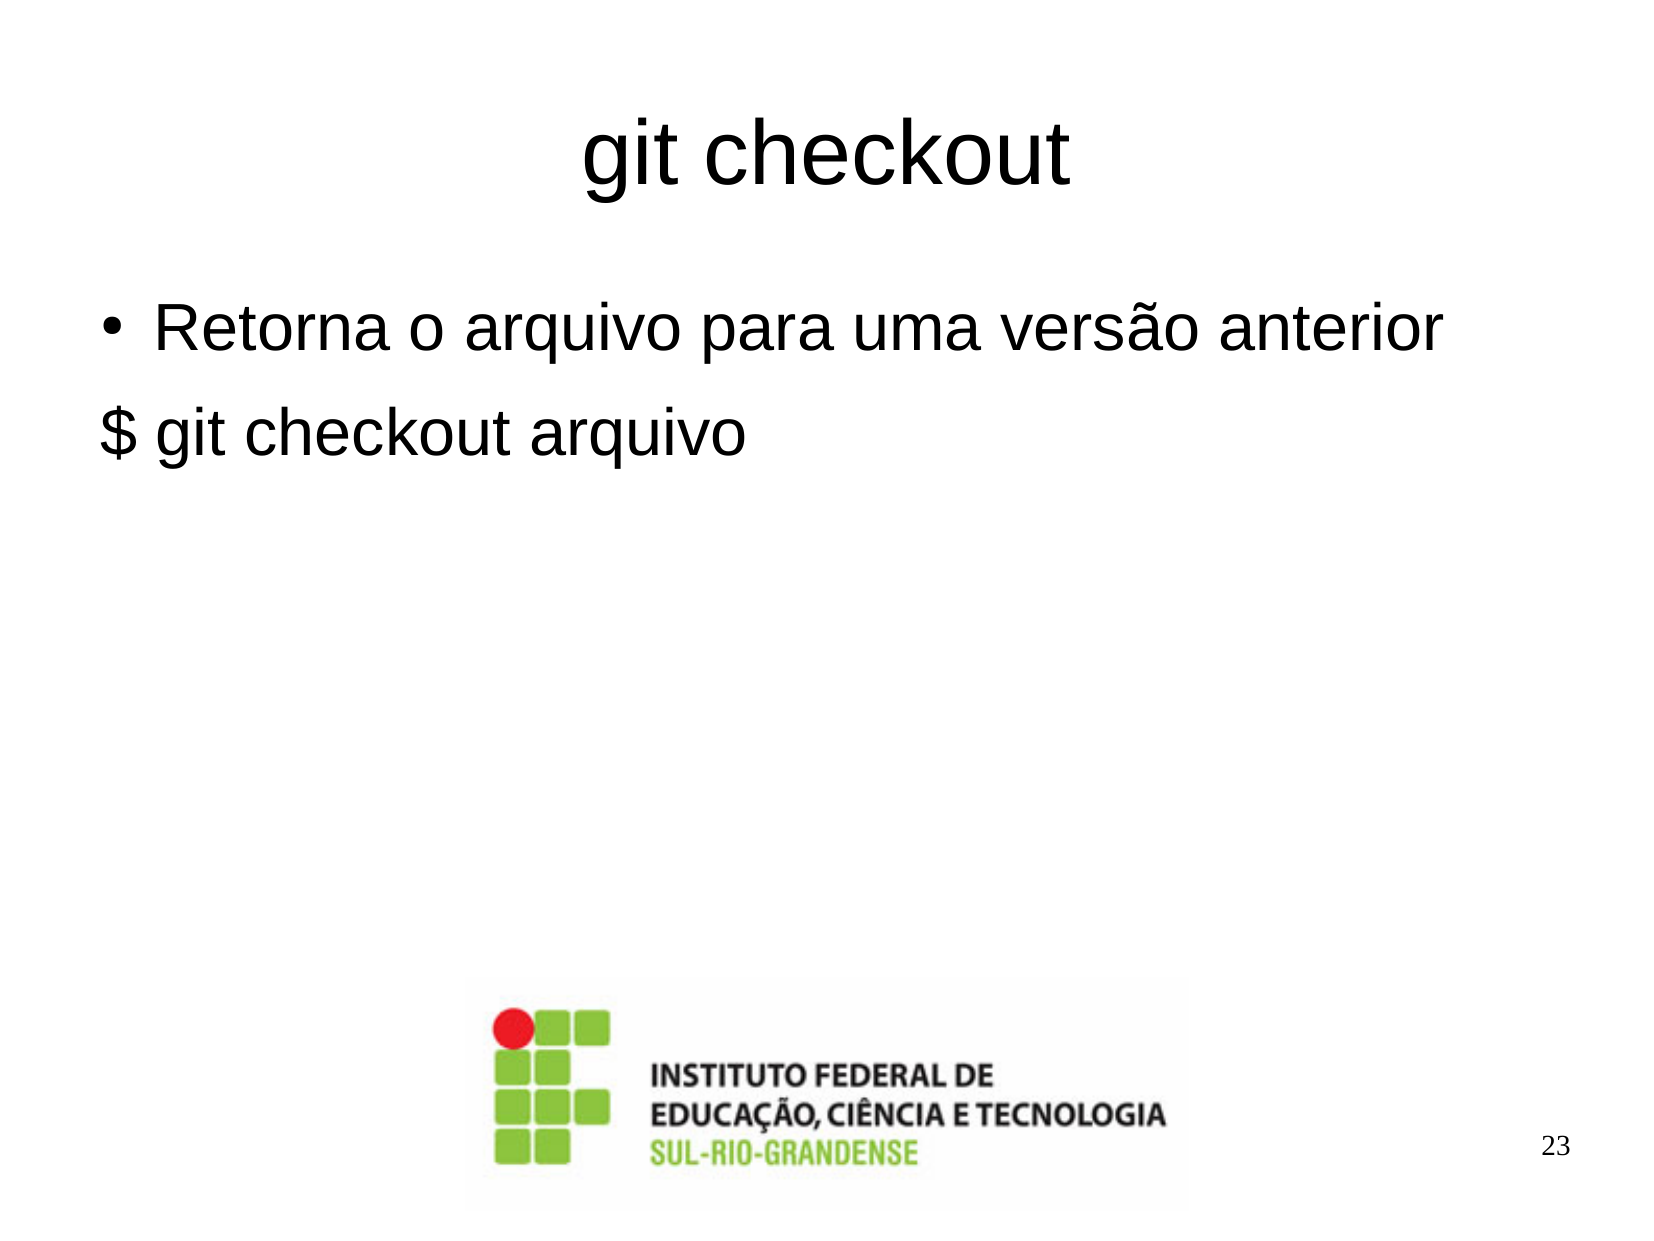

# git checkout
Retorna o arquivo para uma versão anterior
$ git checkout arquivo
23